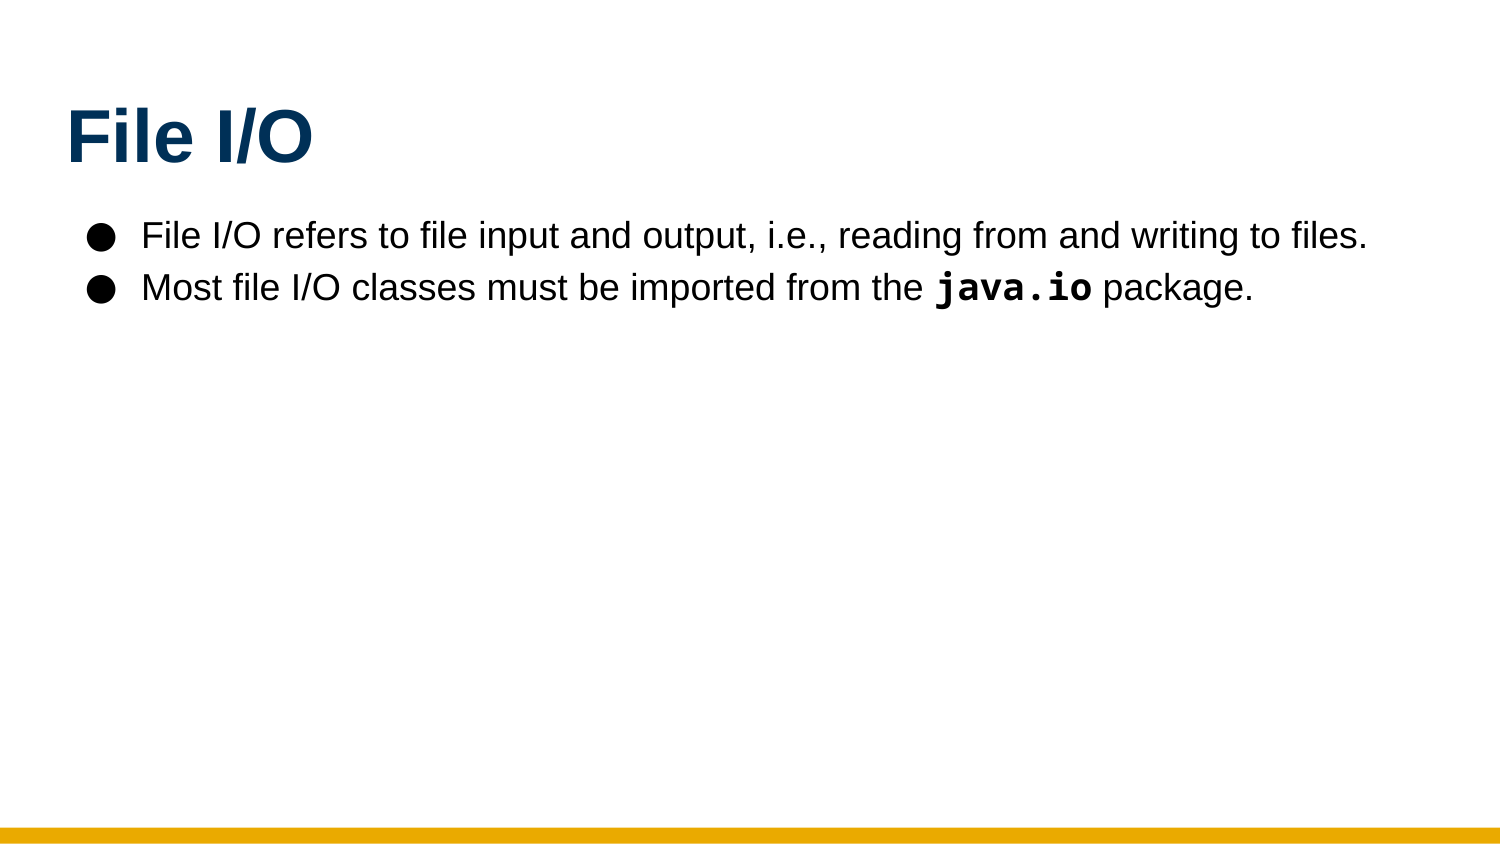

# File I/O
File I/O refers to file input and output, i.e., reading from and writing to files.
Most file I/O classes must be imported from the java.io package.